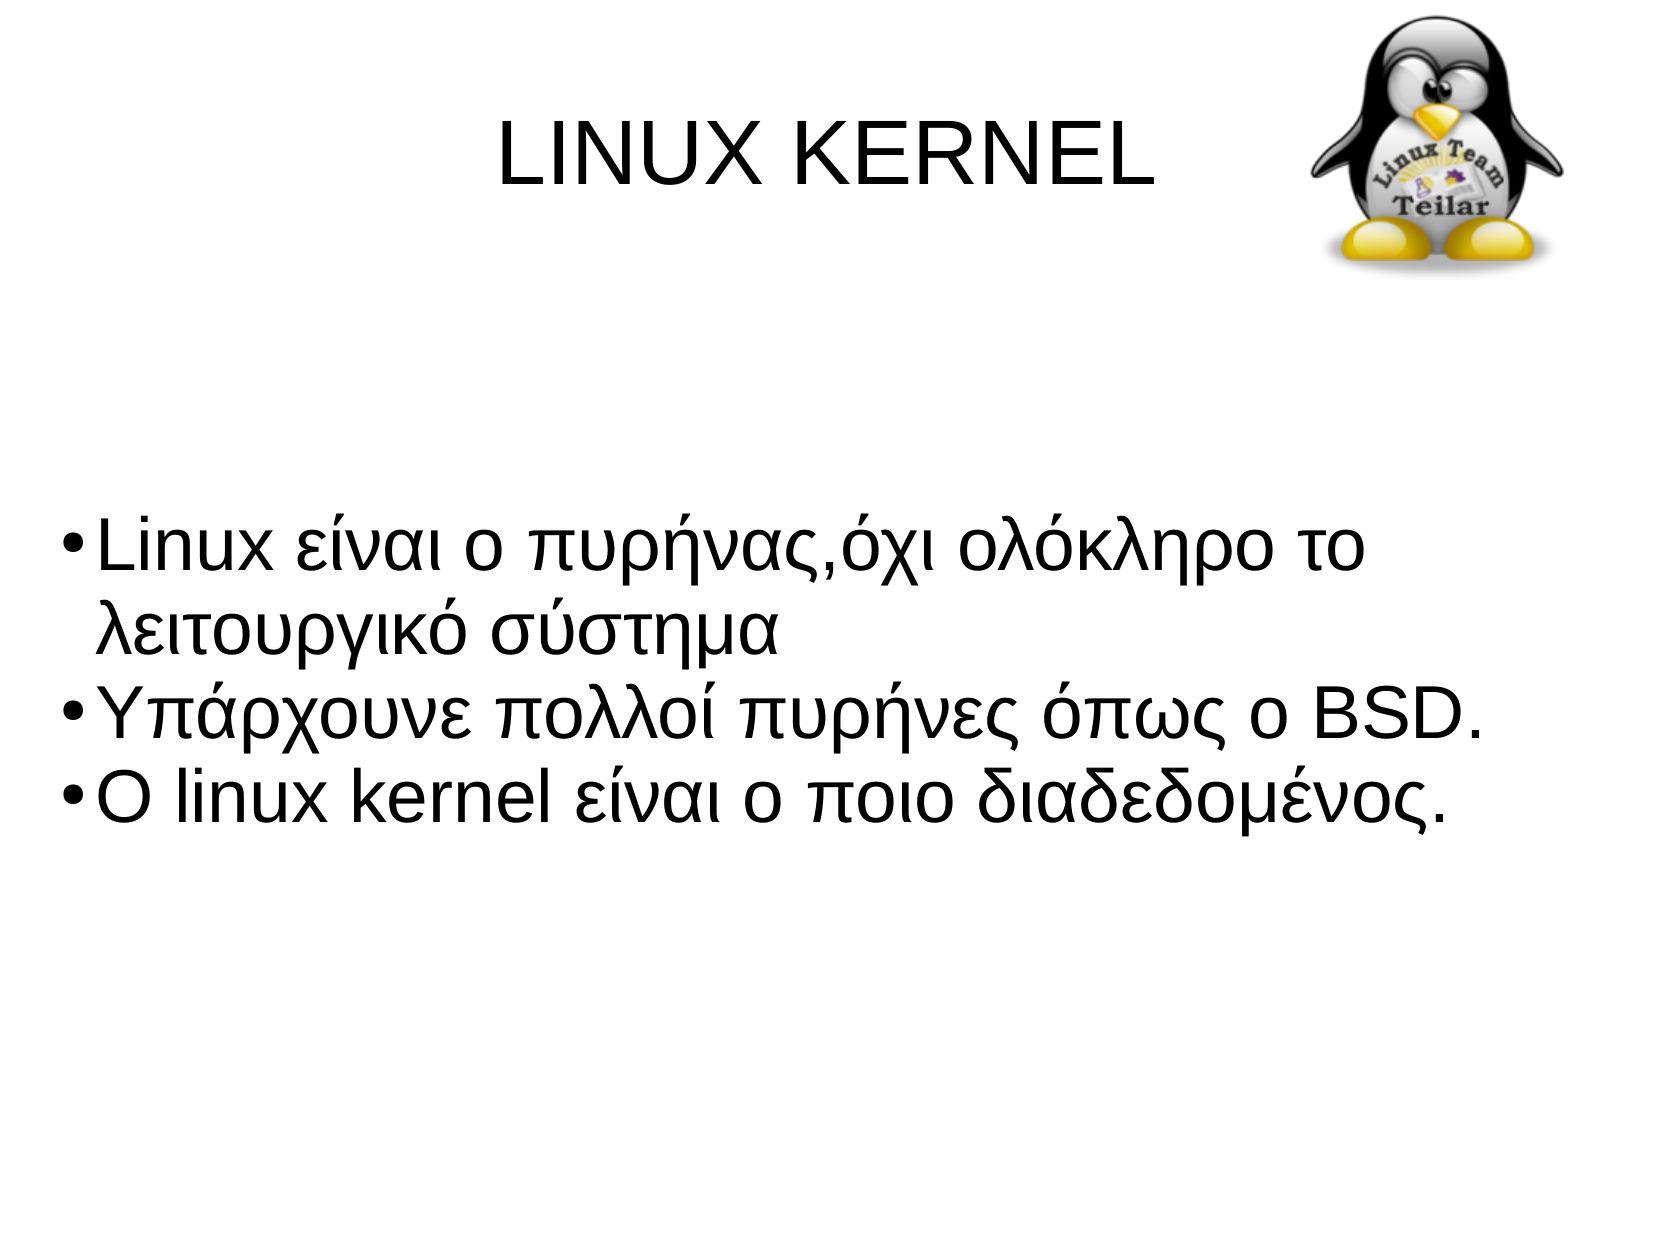

# LINUX KERNEL
Linux είναι ο πυρήνας,όχι ολόκληρο το λειτουργικό σύστημα
Υπάρχουνε πολλοί πυρήνες όπως ο BSD.
O linux kernel είναι ο ποιο διαδεδομένος.